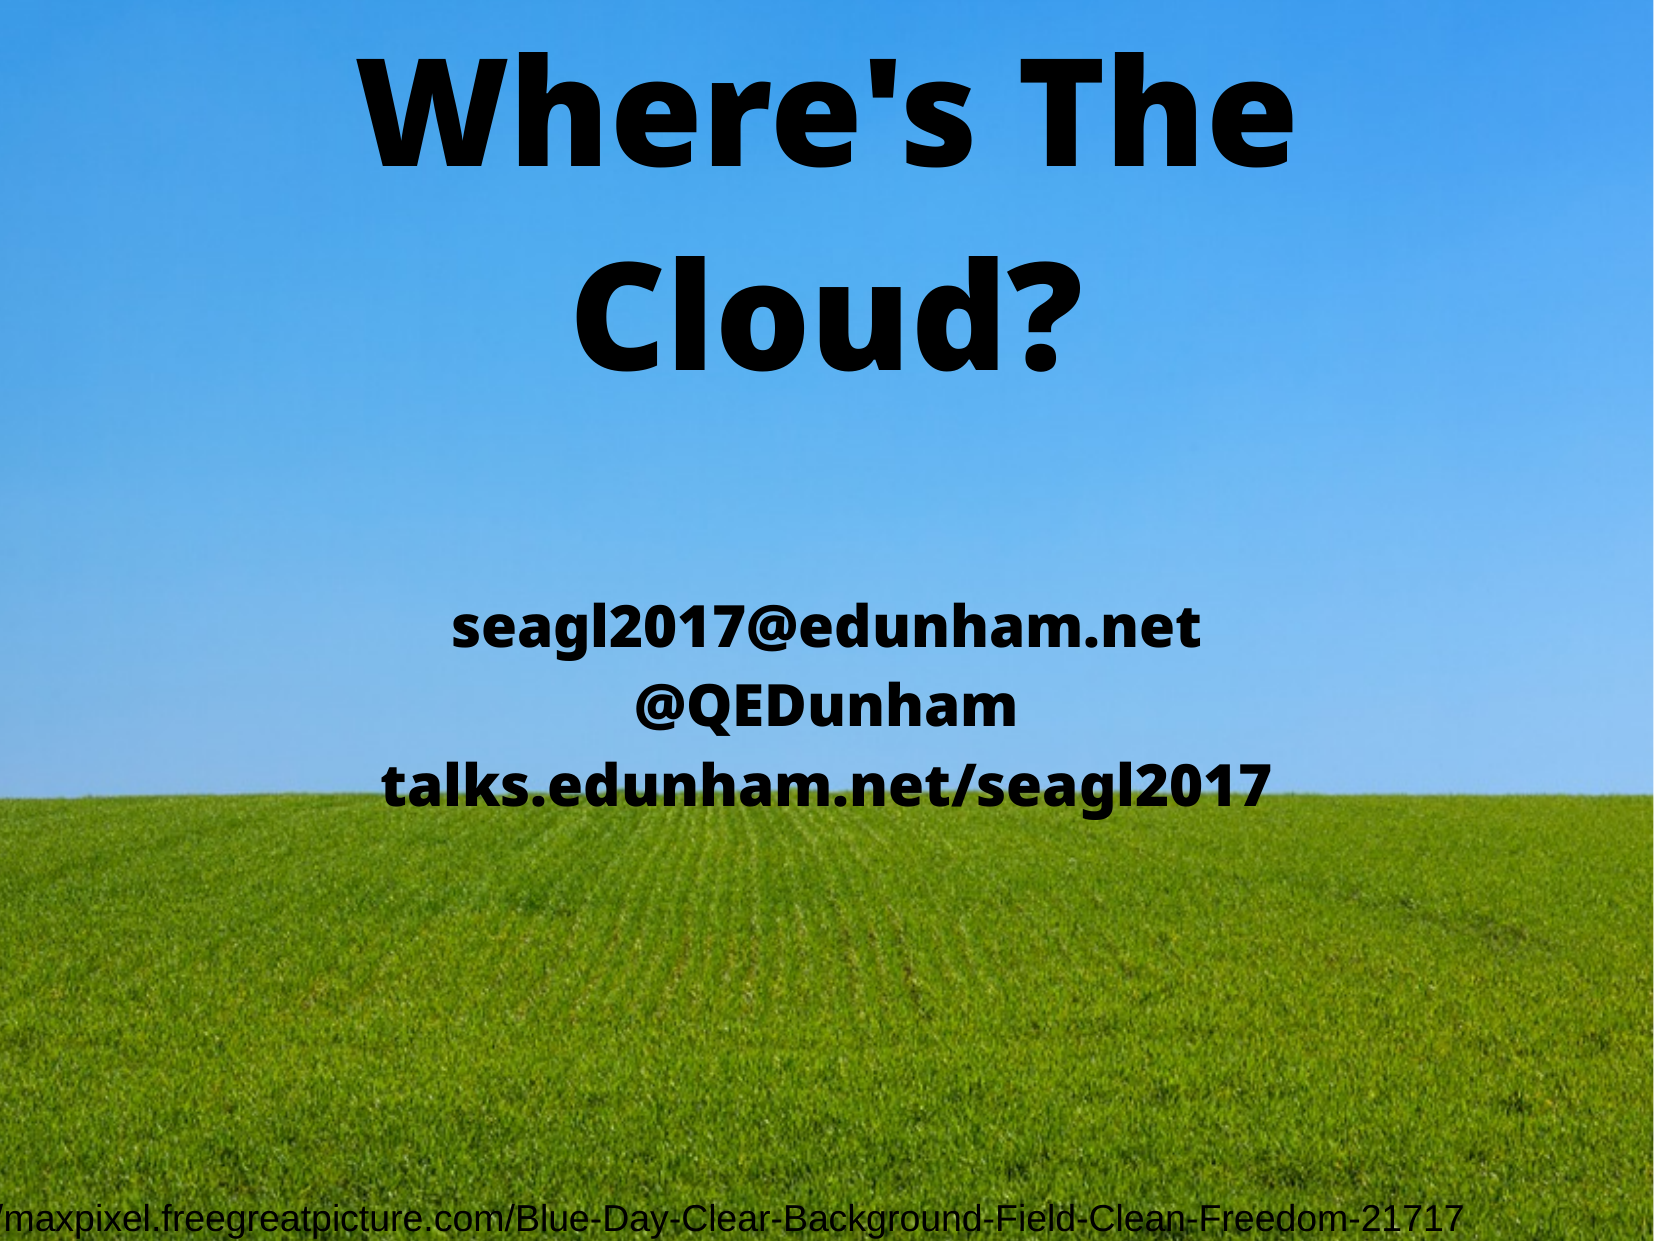

http://maxpixel.freegreatpicture.com/Blue-Day-Clear-Background-Field-Clean-Freedom-21717
# Where's The Cloud? seagl2017@edunham.net @QEDunham talks.edunham.net/seagl2017